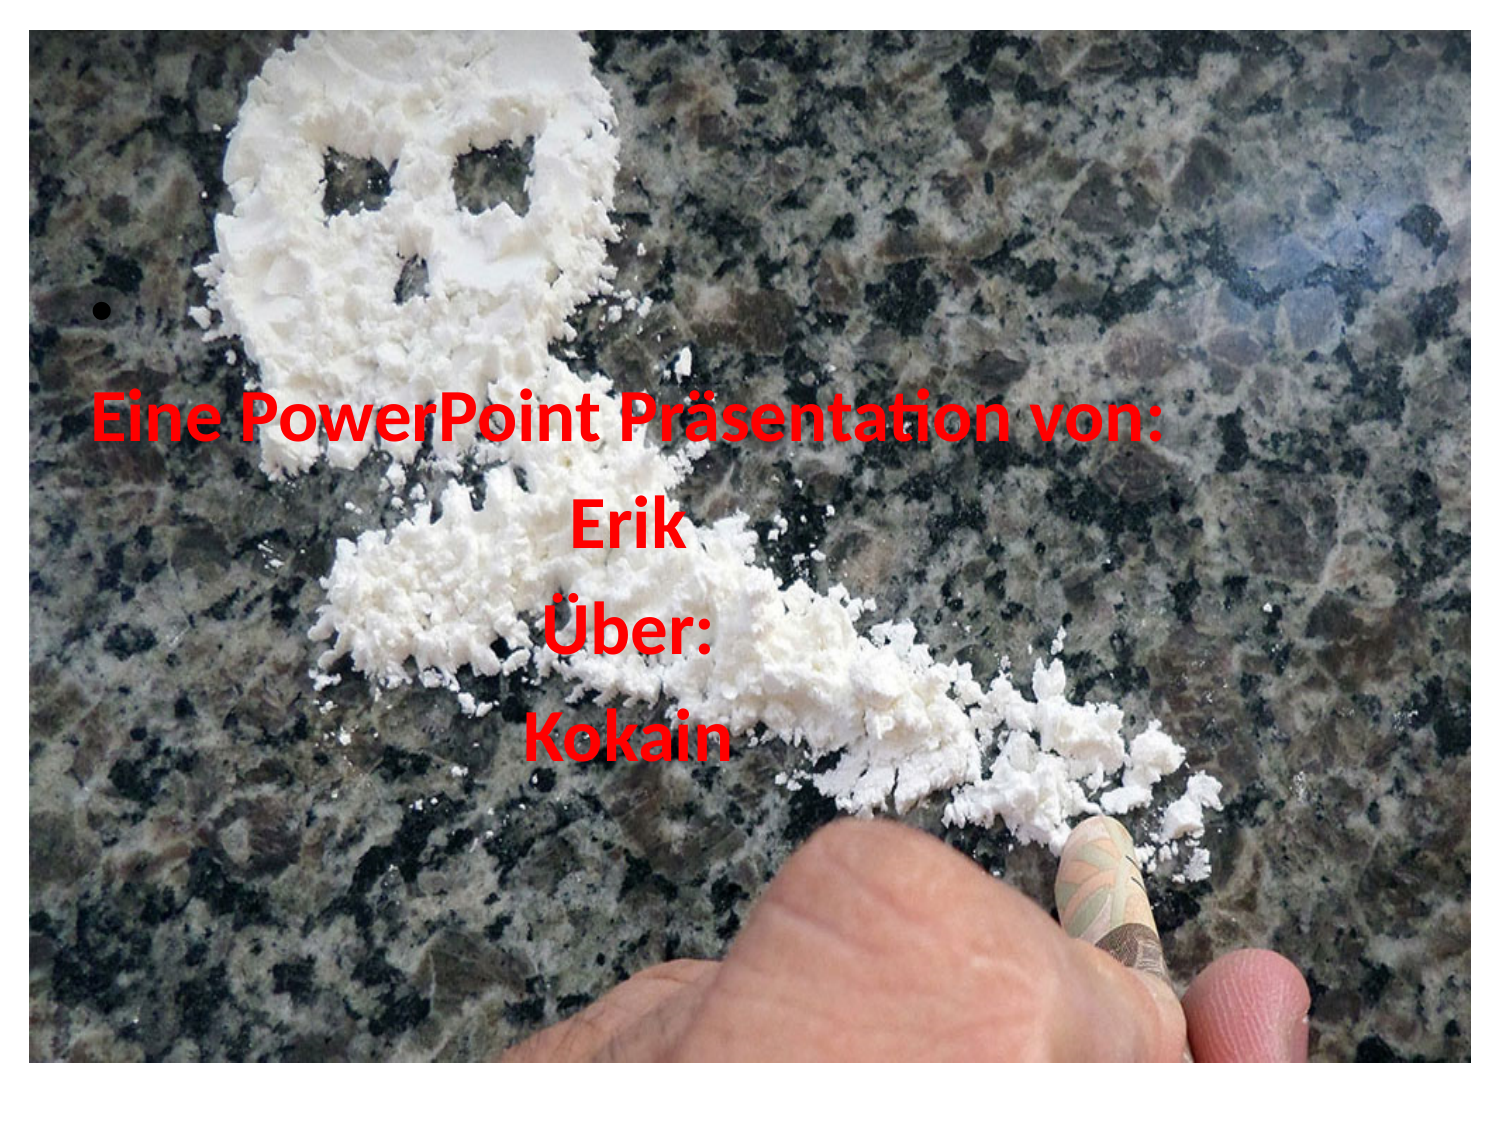

#
Eine PowerPoint Präsentation von:
Erik
Über:
Kokain